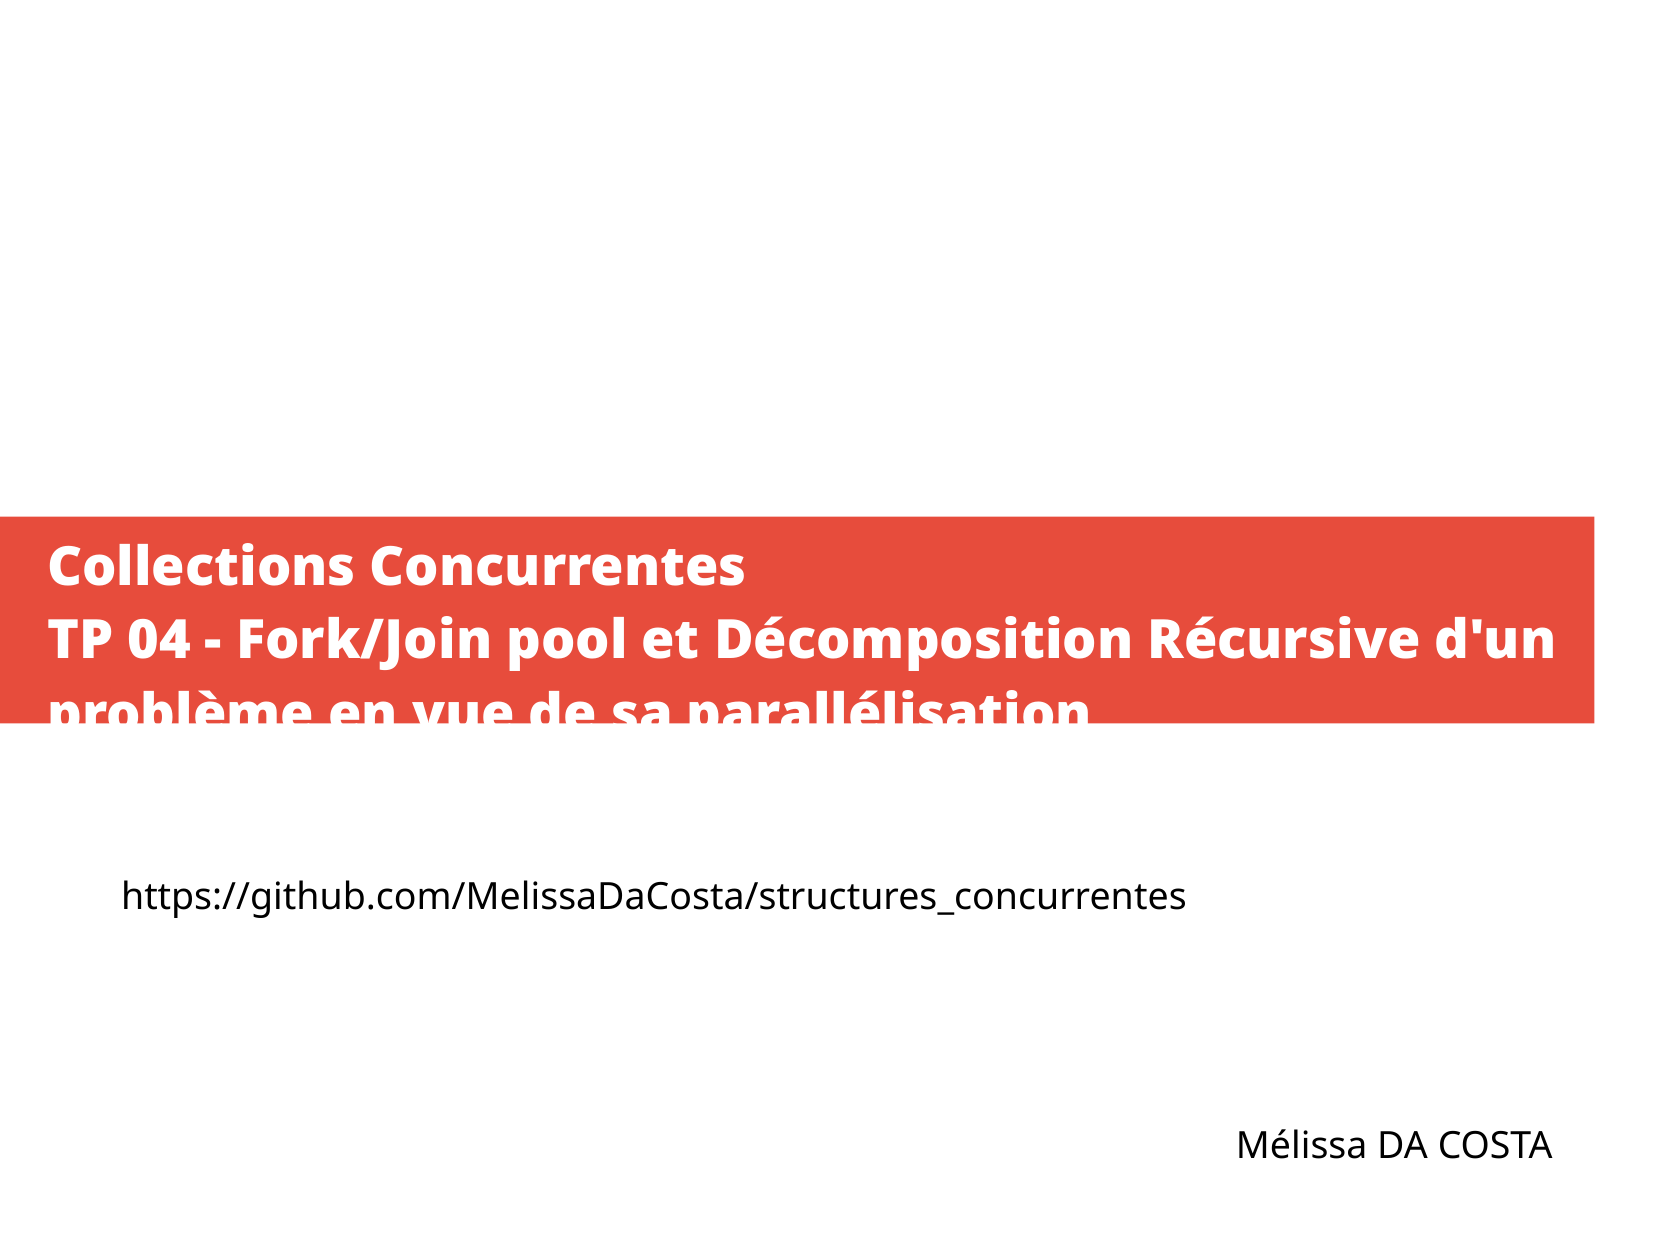

# Collections Concurrentes TP 04 - Fork/Join pool et Décomposition Récursive d'un problème en vue de sa parallélisation
https://github.com/MelissaDaCosta/structures_concurrentes
 Mélissa DA COSTA